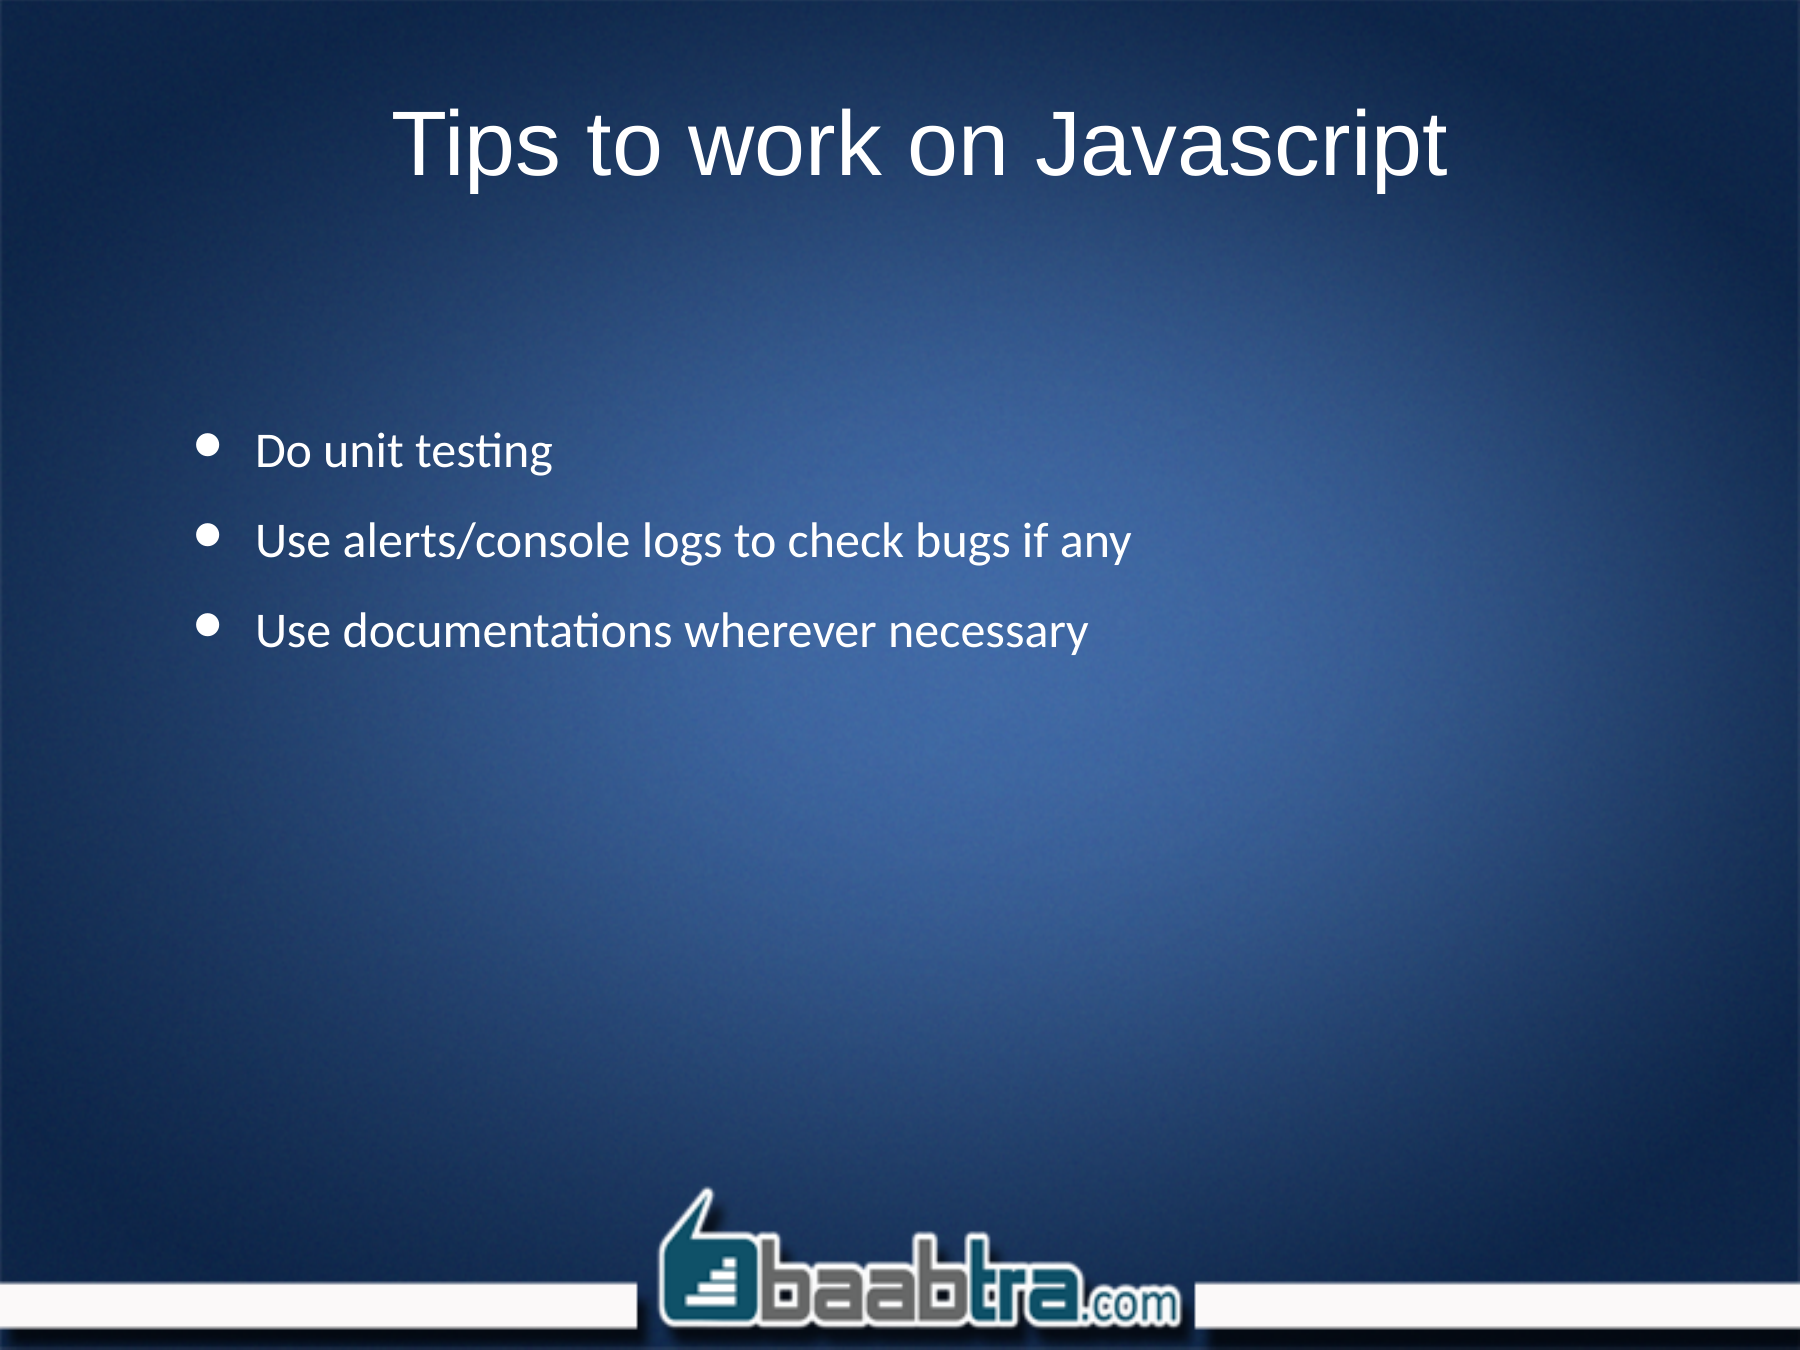

Tips to work on Javascript
Do unit testing
Use alerts/console logs to check bugs if any
Use documentations wherever necessary